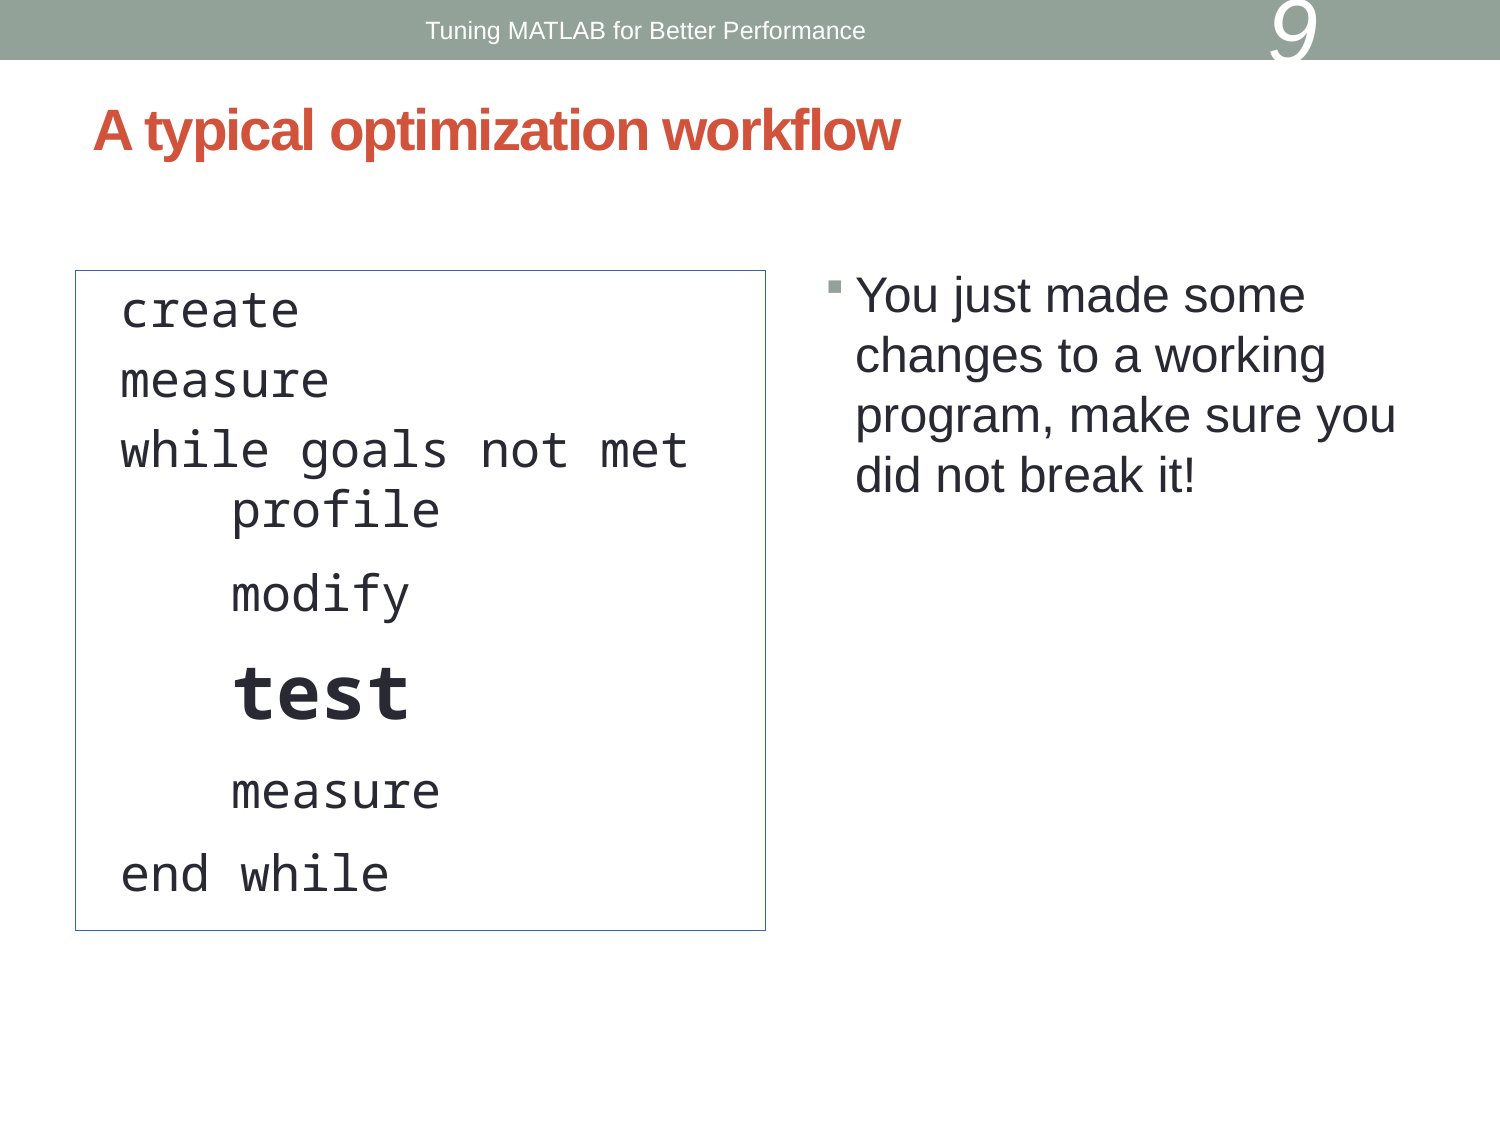

Tuning MATLAB for Better Performance
A typical optimization workflow
You just made some changes to a working program, make sure you did not break it!
# create
measure
while goals not met
profile
modify
test
measure
end while